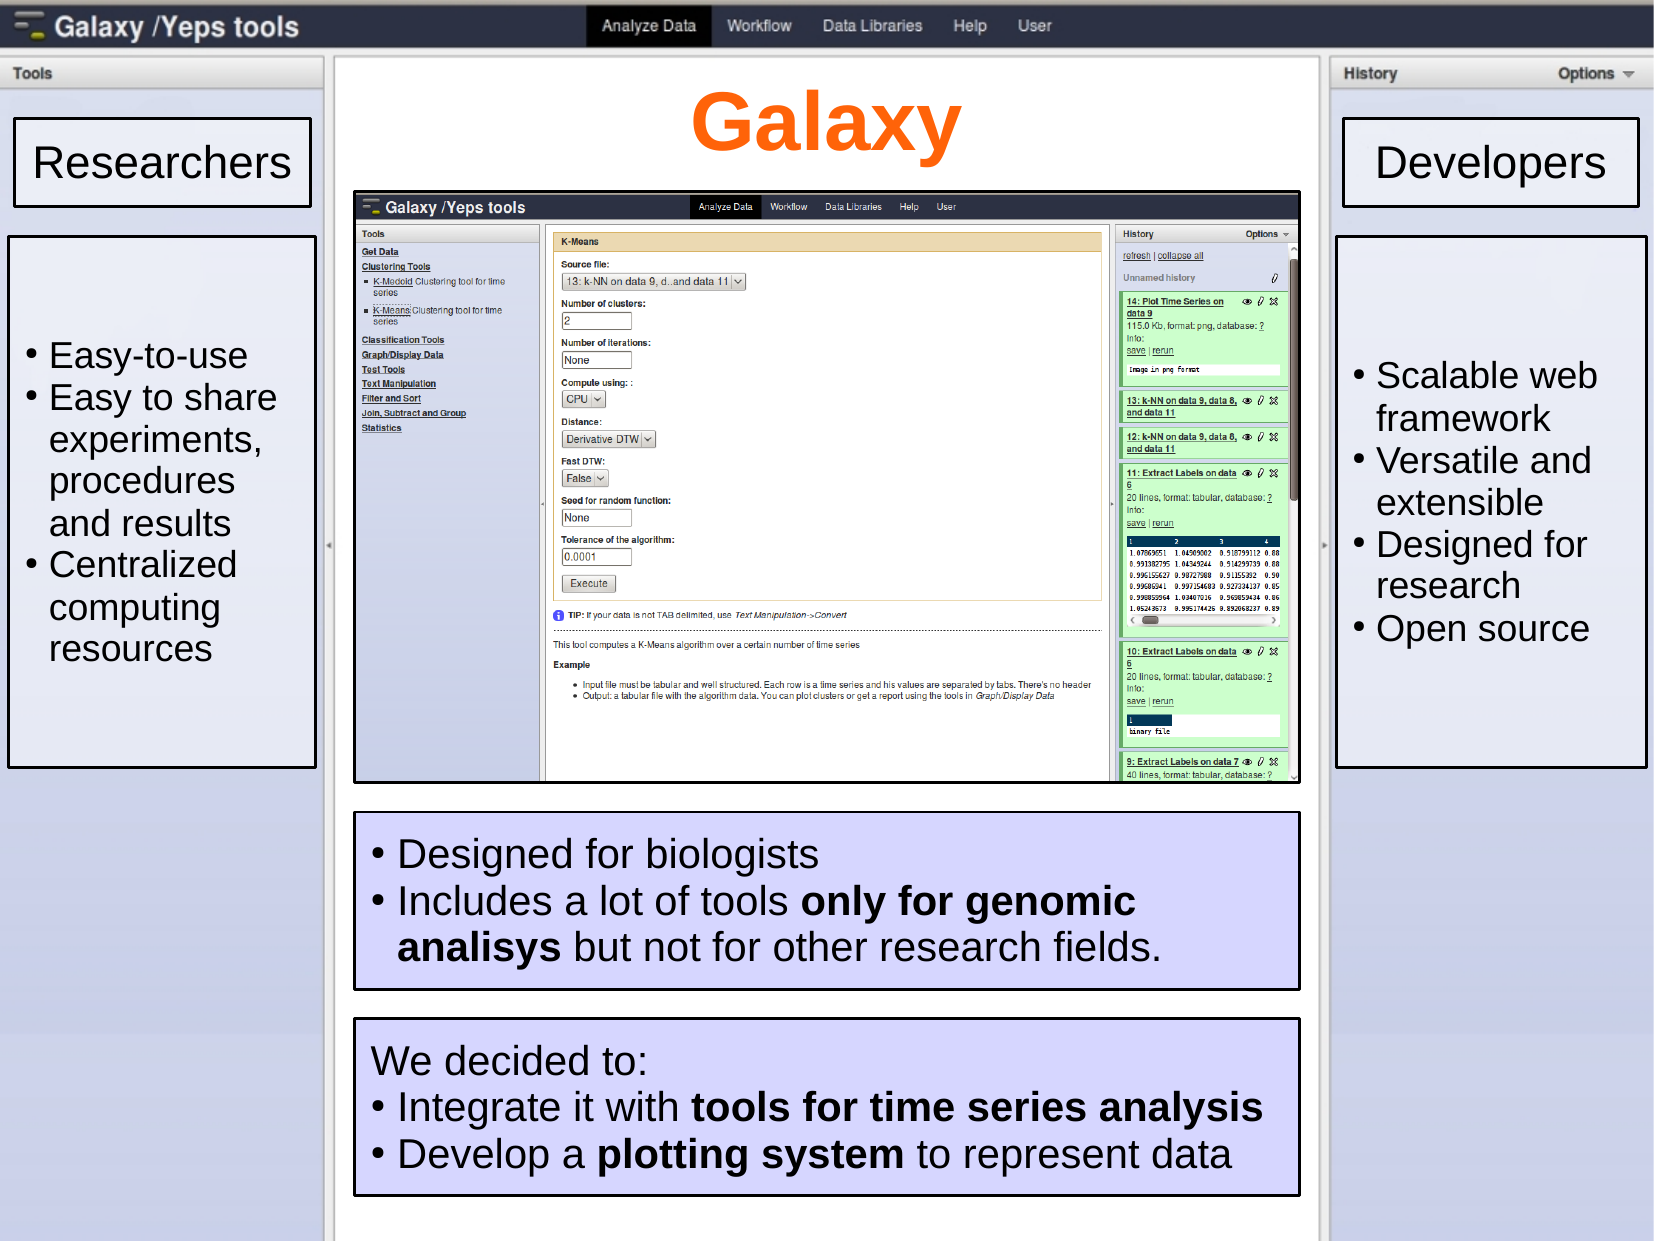

# Galaxy
Researchers
Developers
 Easy-to-use
 Easy to share
 experiments,
 procedures
 and results
 Centralized
 computing
 resources
 Scalable web
 framework
 Versatile and
 extensible
 Designed for
 research
 Open source
 Designed for biologists
 Includes a lot of tools only for genomic
 analisys but not for other research fields.
We decided to:
 Integrate it with tools for time series analysis
 Develop a plotting system to represent data